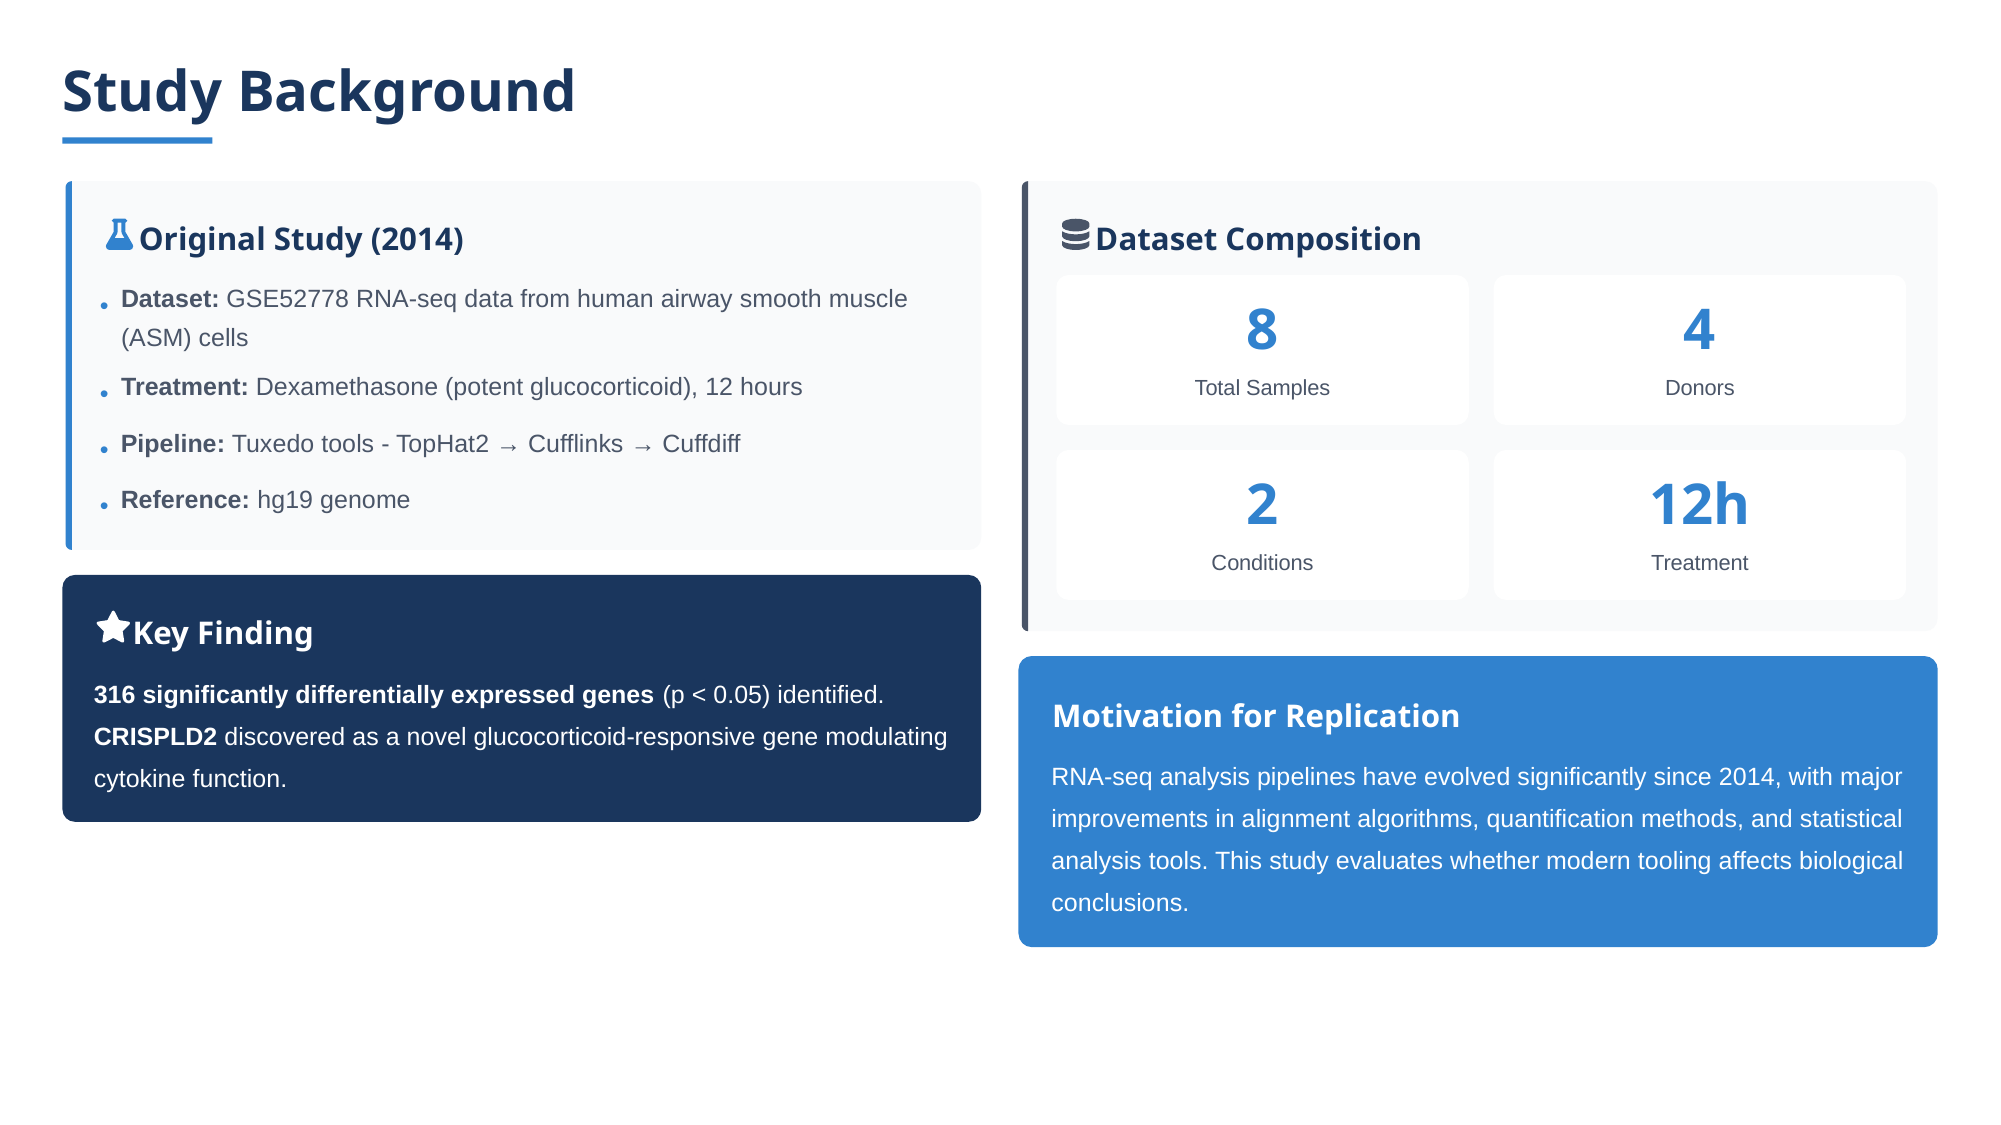

Study Background
Original Study (2014)
Dataset Composition
Dataset: GSE52778 RNA-seq data from human airway smooth muscle (ASM) cells
•
8
4
Treatment: Dexamethasone (potent glucocorticoid), 12 hours
•
Total Samples
Donors
Pipeline: Tuxedo tools - TopHat2 → Cufflinks → Cuffdiff
•
Reference: hg19 genome
2
12h
•
Conditions
Treatment
Key Finding
316 significantly differentially expressed genes (p < 0.05) identified. CRISPLD2 discovered as a novel glucocorticoid-responsive gene modulating cytokine function.
Motivation for Replication
RNA-seq analysis pipelines have evolved significantly since 2014, with major improvements in alignment algorithms, quantification methods, and statistical analysis tools. This study evaluates whether modern tooling affects biological conclusions.